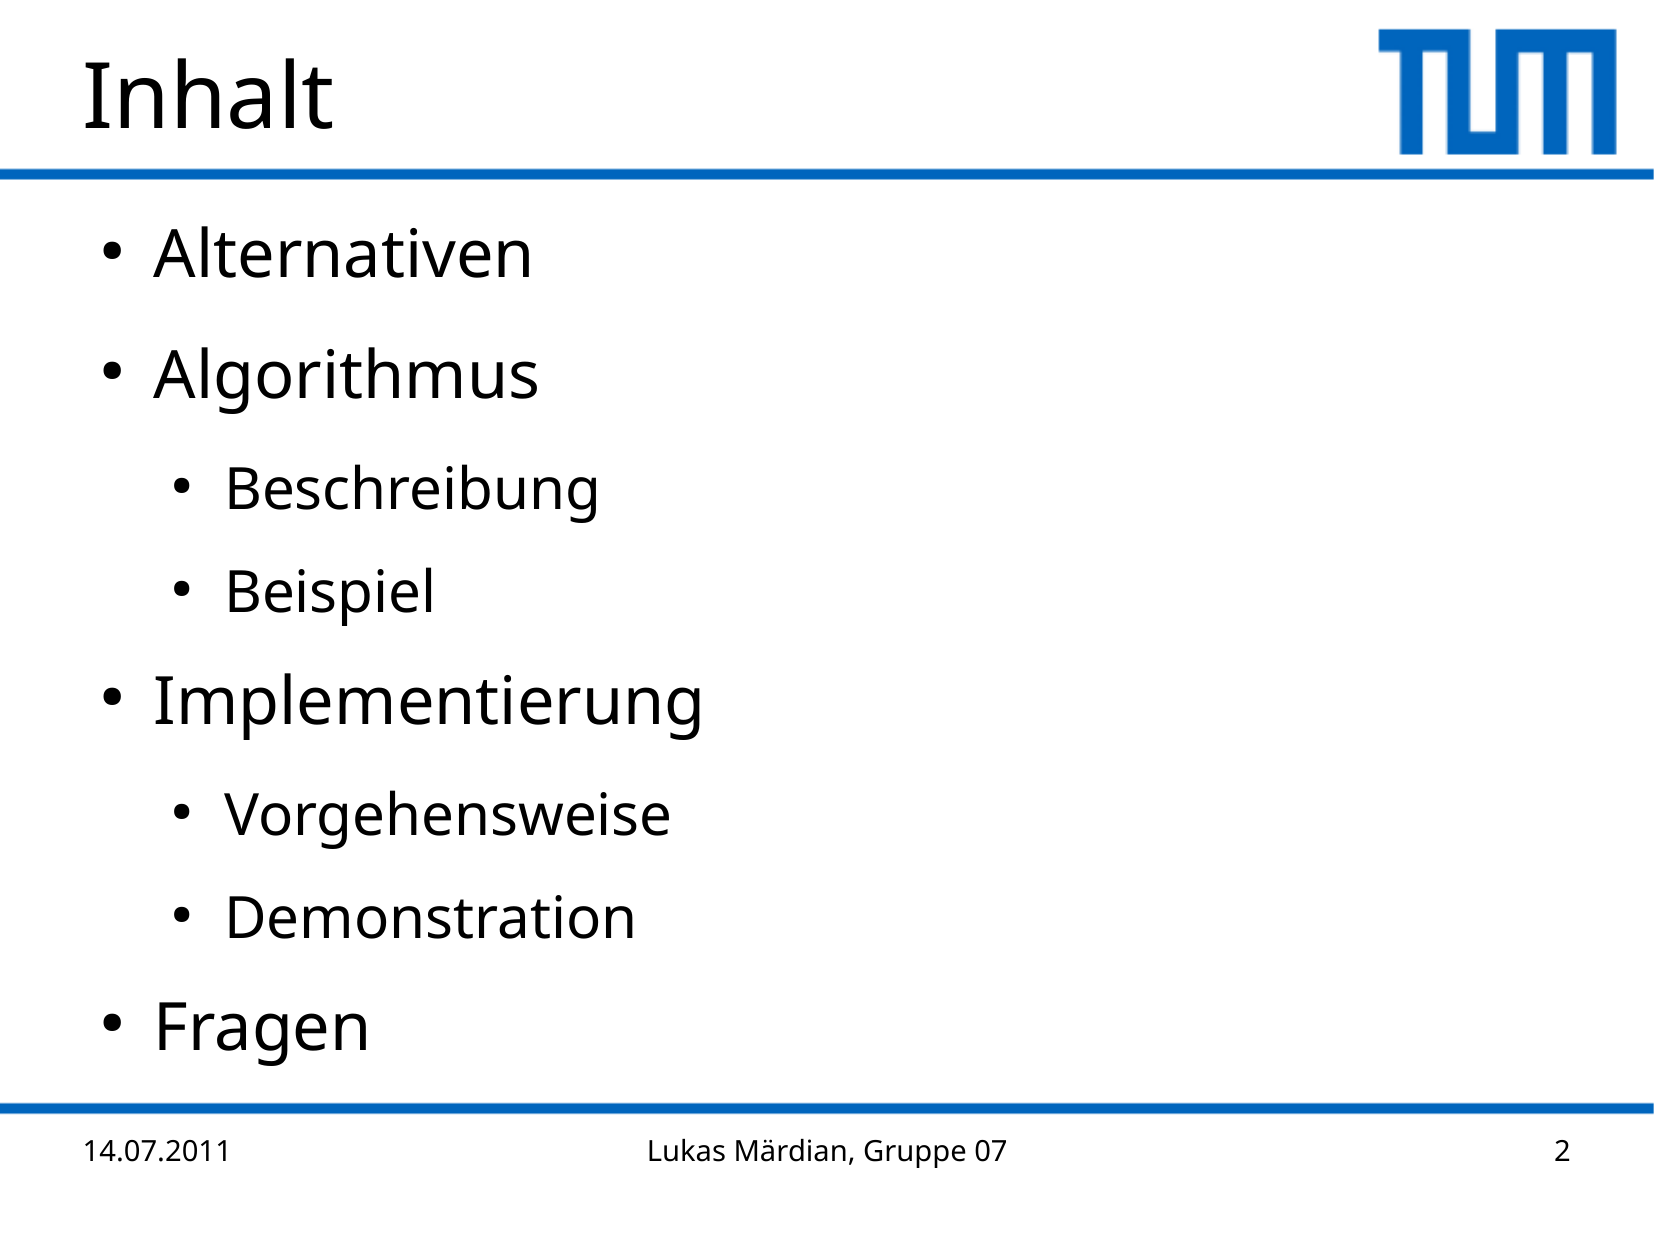

# Inhalt
Alternativen
Algorithmus
Beschreibung
Beispiel
Implementierung
Vorgehensweise
Demonstration
Fragen
14.07.2011
Lukas Märdian, Gruppe 07
2